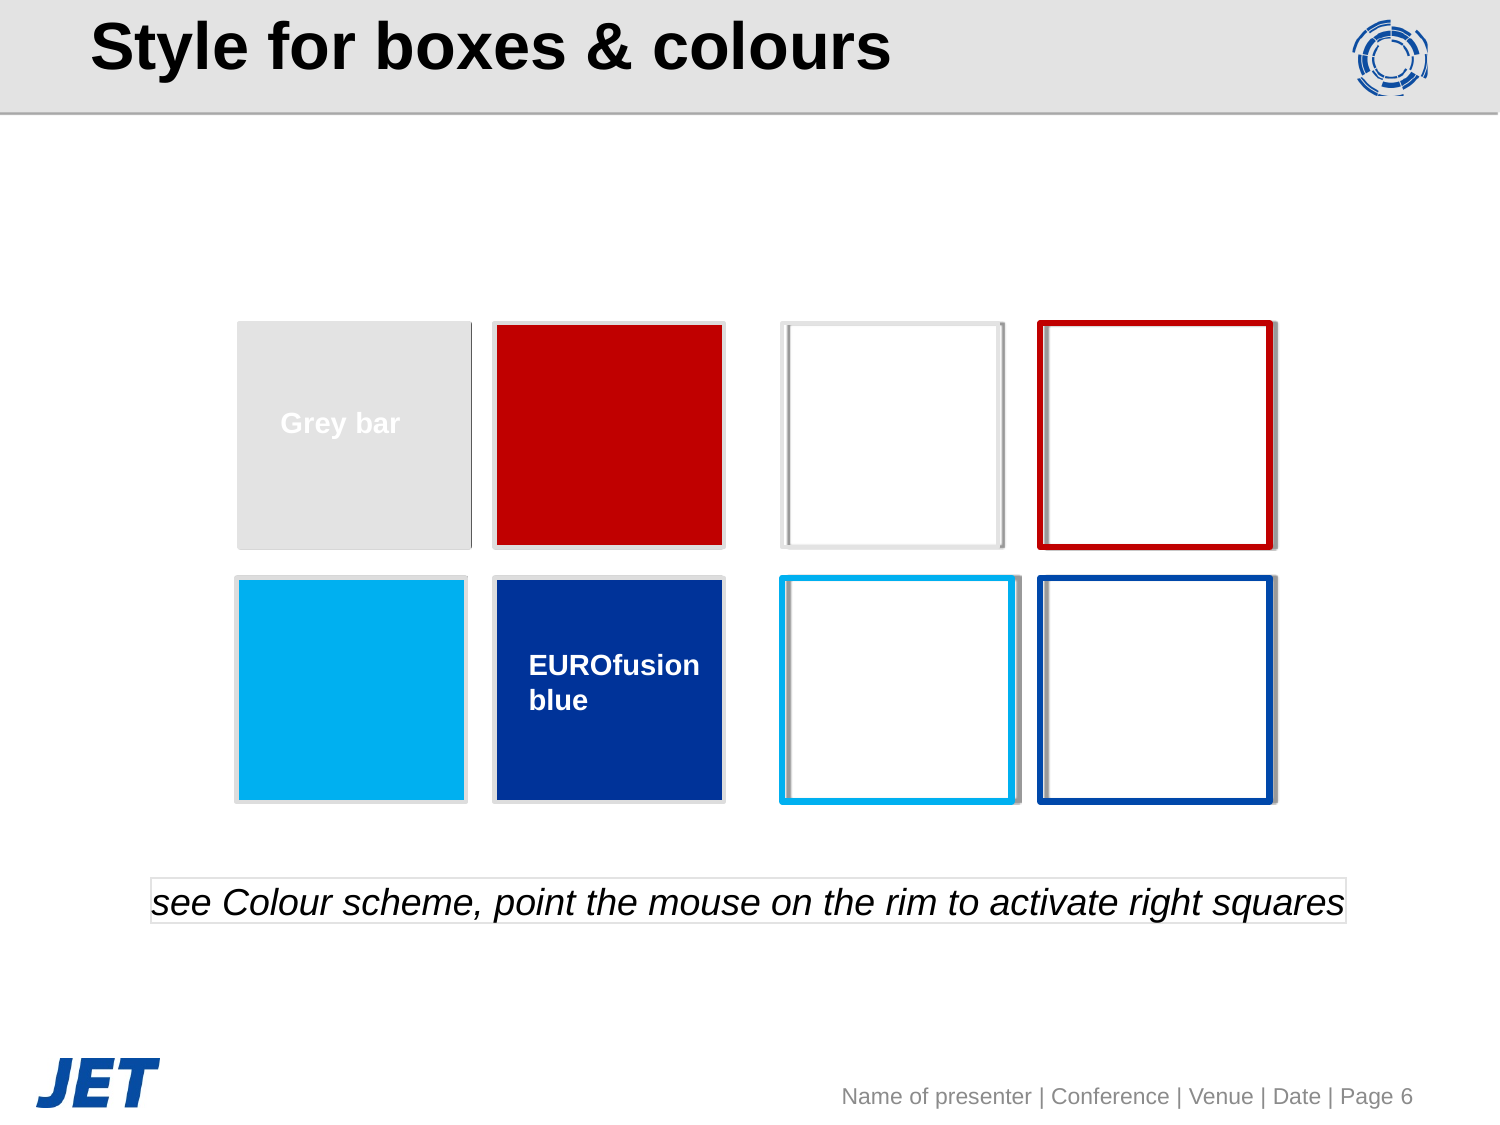

# Style for boxes & colours
Grey bar
EUROfusion blue
see Colour scheme, point the mouse on the rim to activate right squares
Name of presenter | Conference | Venue | Date | Page